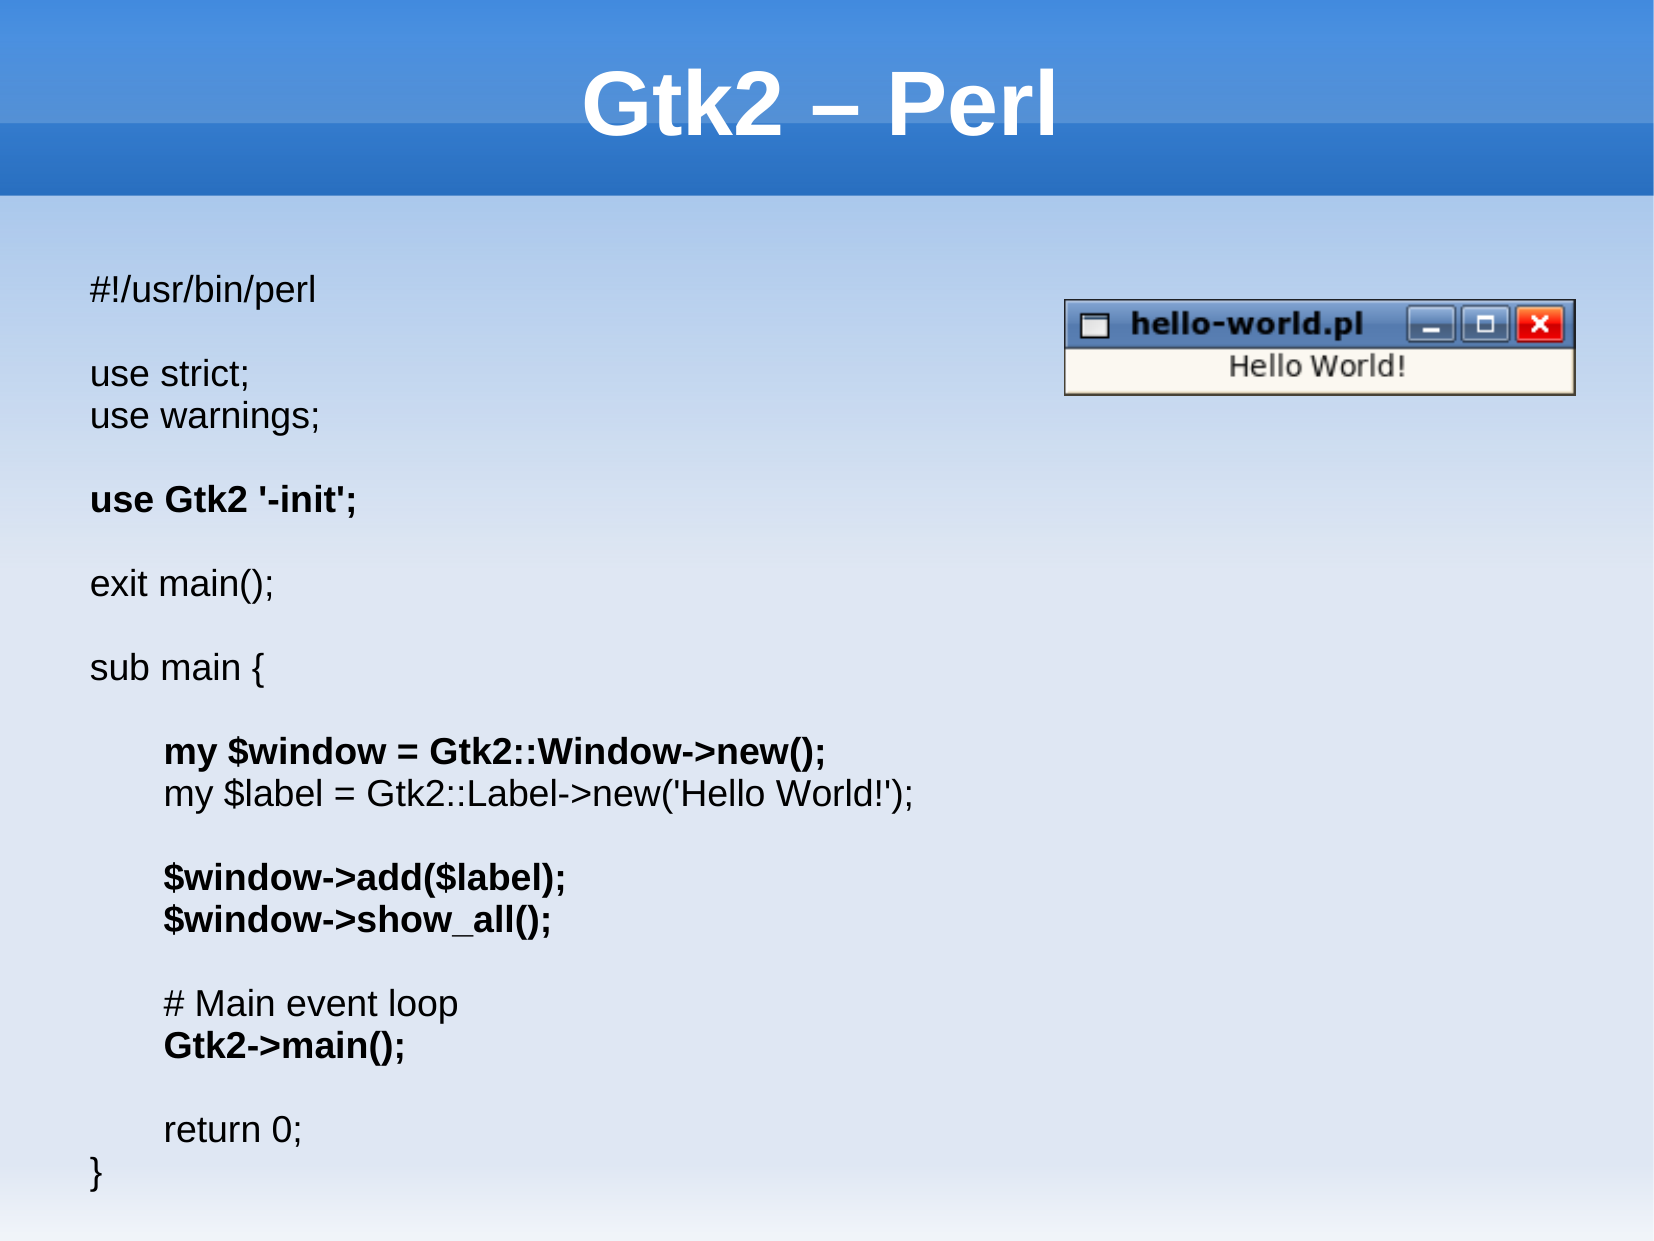

# Gtk2 – Perl
#!/usr/bin/perl
use strict;
use warnings;
use Gtk2 '-init';
exit main();
sub main {
	my $window = Gtk2::Window->new();
	my $label = Gtk2::Label->new('Hello World!');
	$window->add($label);
	$window->show_all();
	# Main event loop
	Gtk2->main();
	return 0;
}